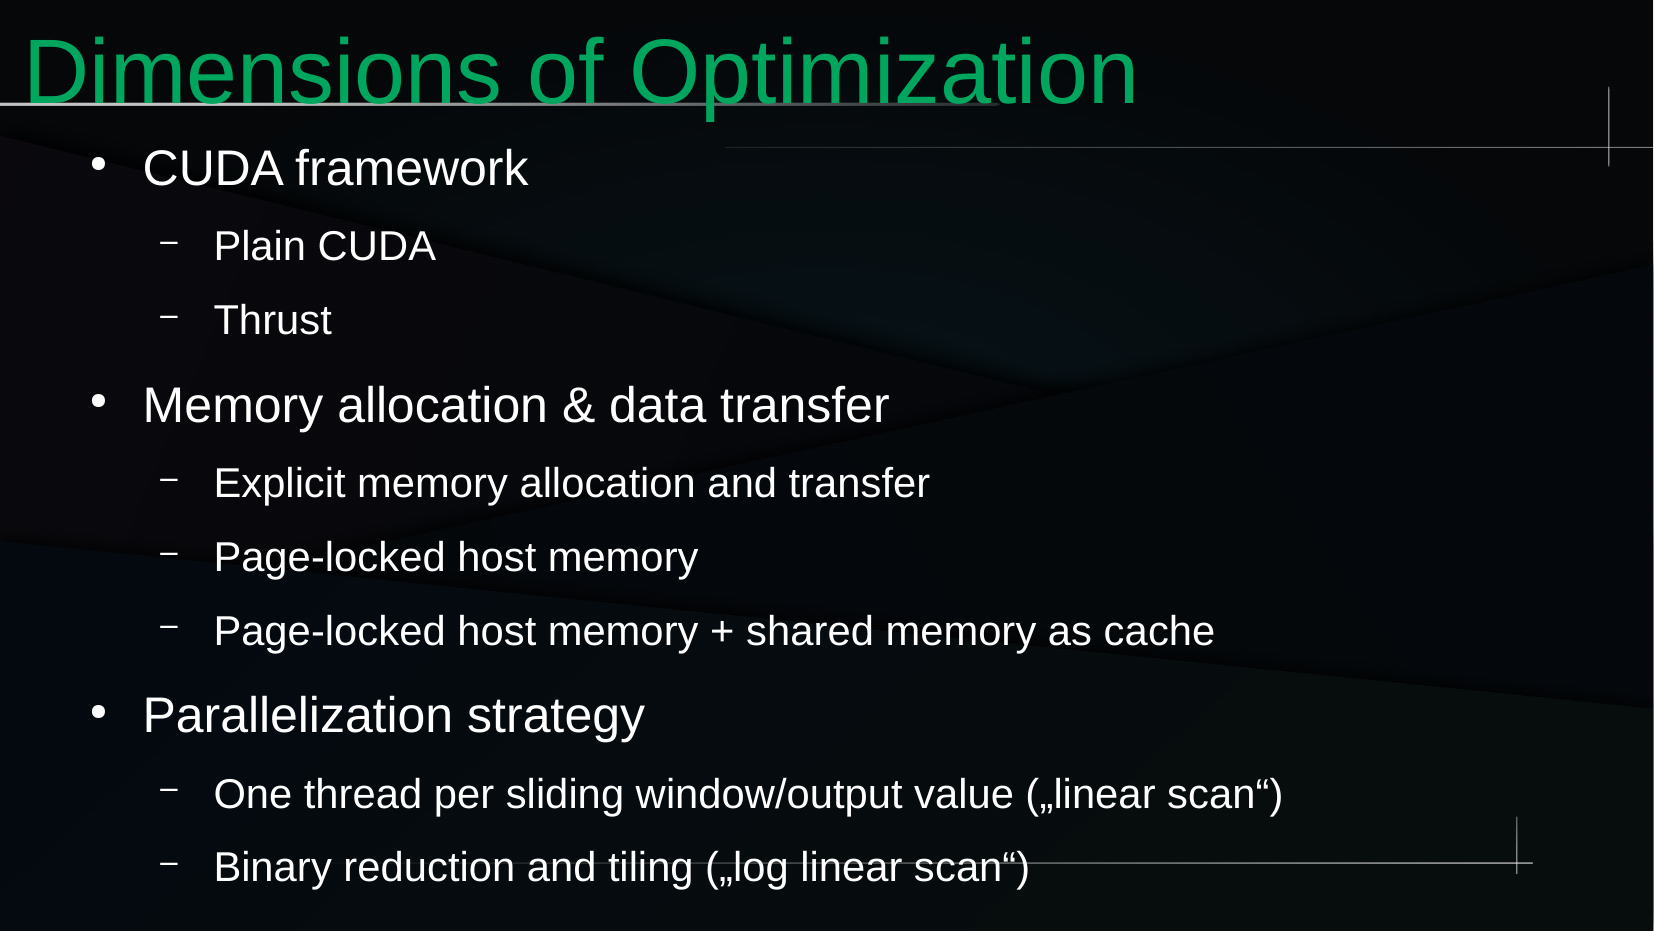

# Dimensions of Optimization
CUDA framework
Plain CUDA
Thrust
Memory allocation & data transfer
Explicit memory allocation and transfer
Page-locked host memory
Page-locked host memory + shared memory as cache
Parallelization strategy
One thread per sliding window/output value („linear scan“)
Binary reduction and tiling („log linear scan“)